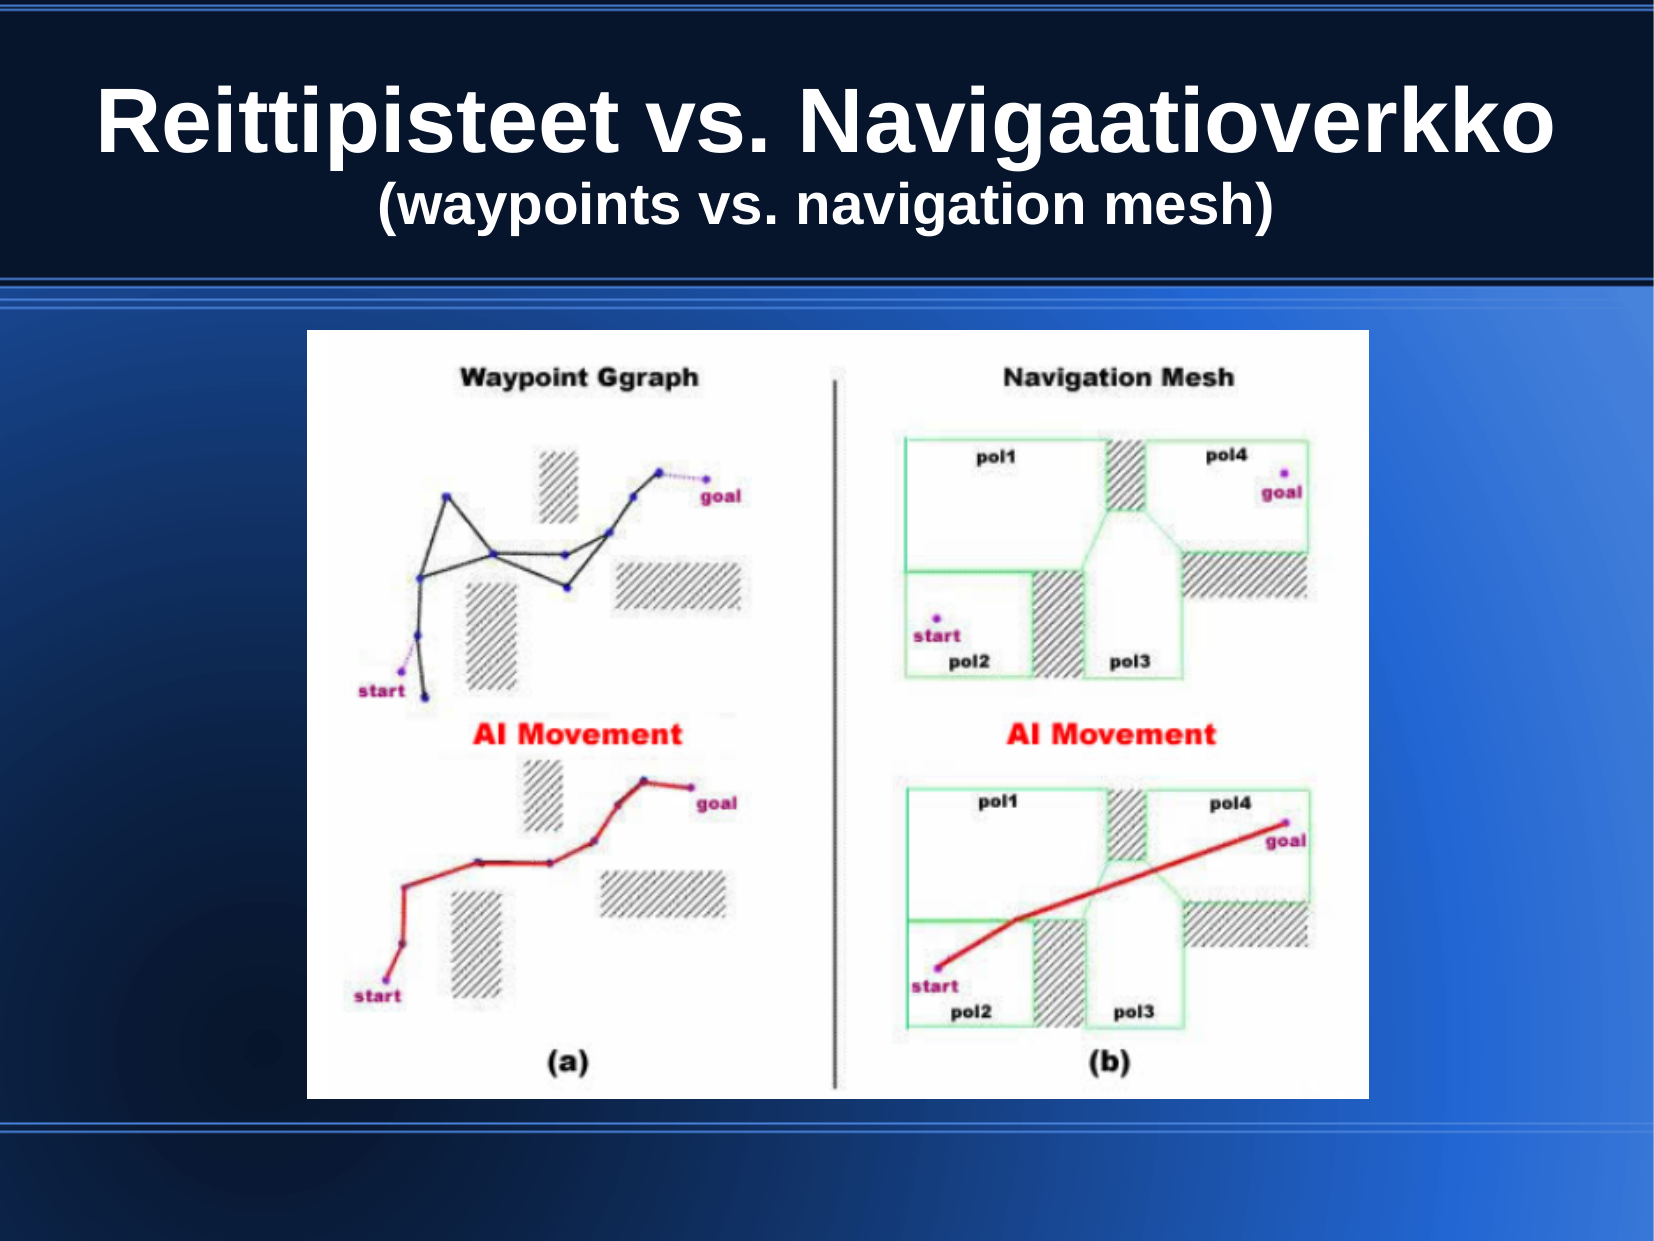

# Reittipisteet vs. Navigaatioverkko (waypoints vs. navigation mesh)